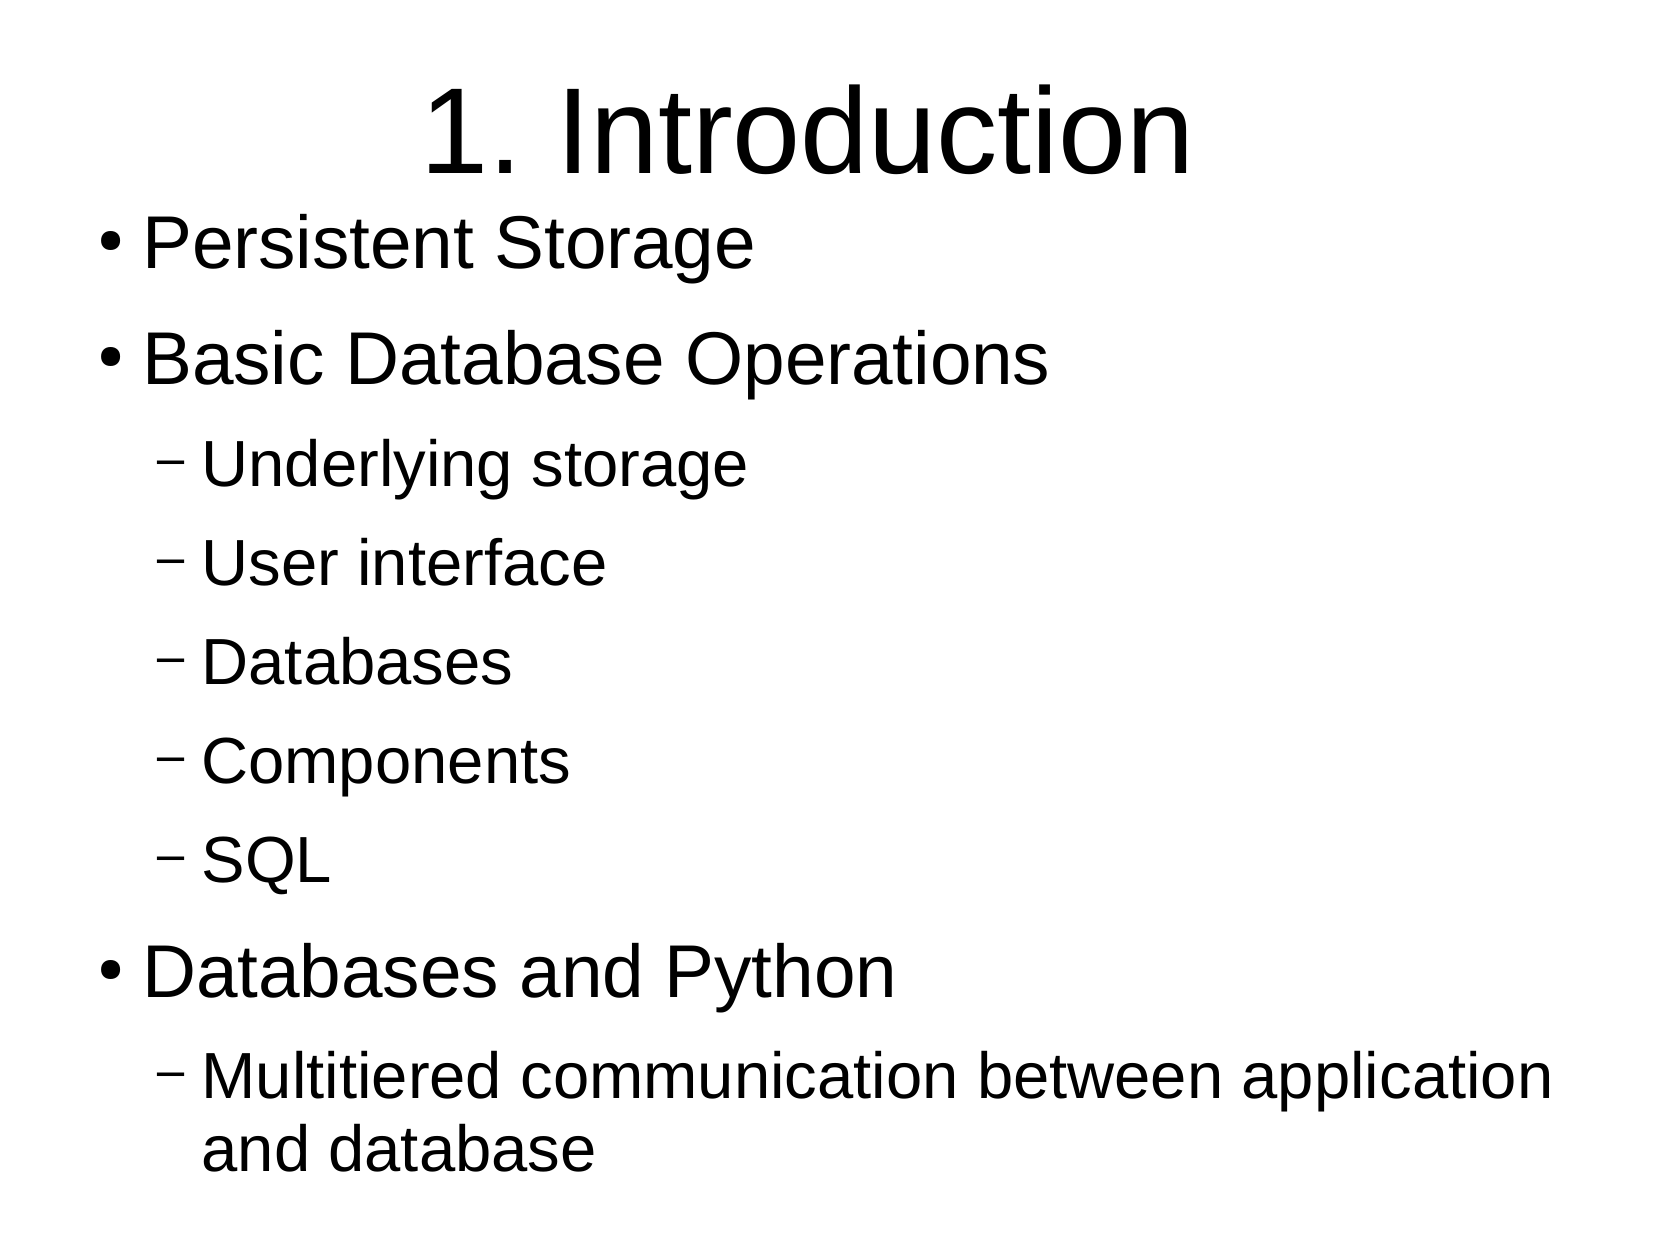

# 1. Introduction
Persistent Storage
Basic Database Operations
Underlying storage
User interface
Databases
Components
SQL
Databases and Python
Multitiered communication between application and database